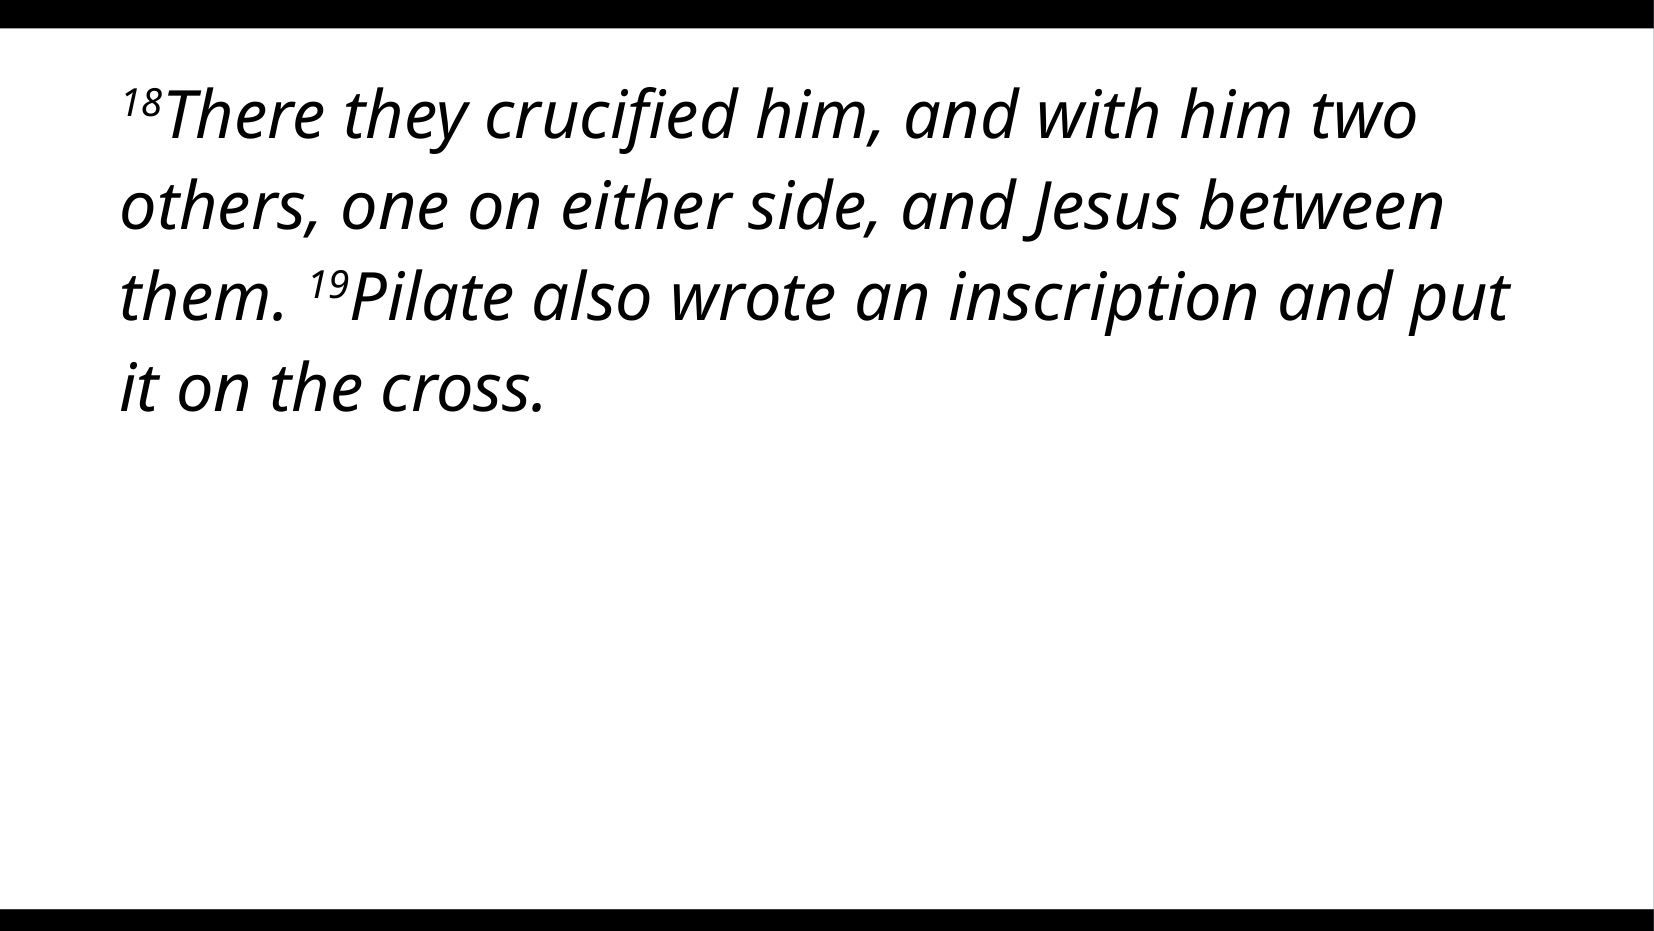

18There they crucified him, and with him two others, one on either side, and Jesus between them. 19Pilate also wrote an inscription and put it on the cross.